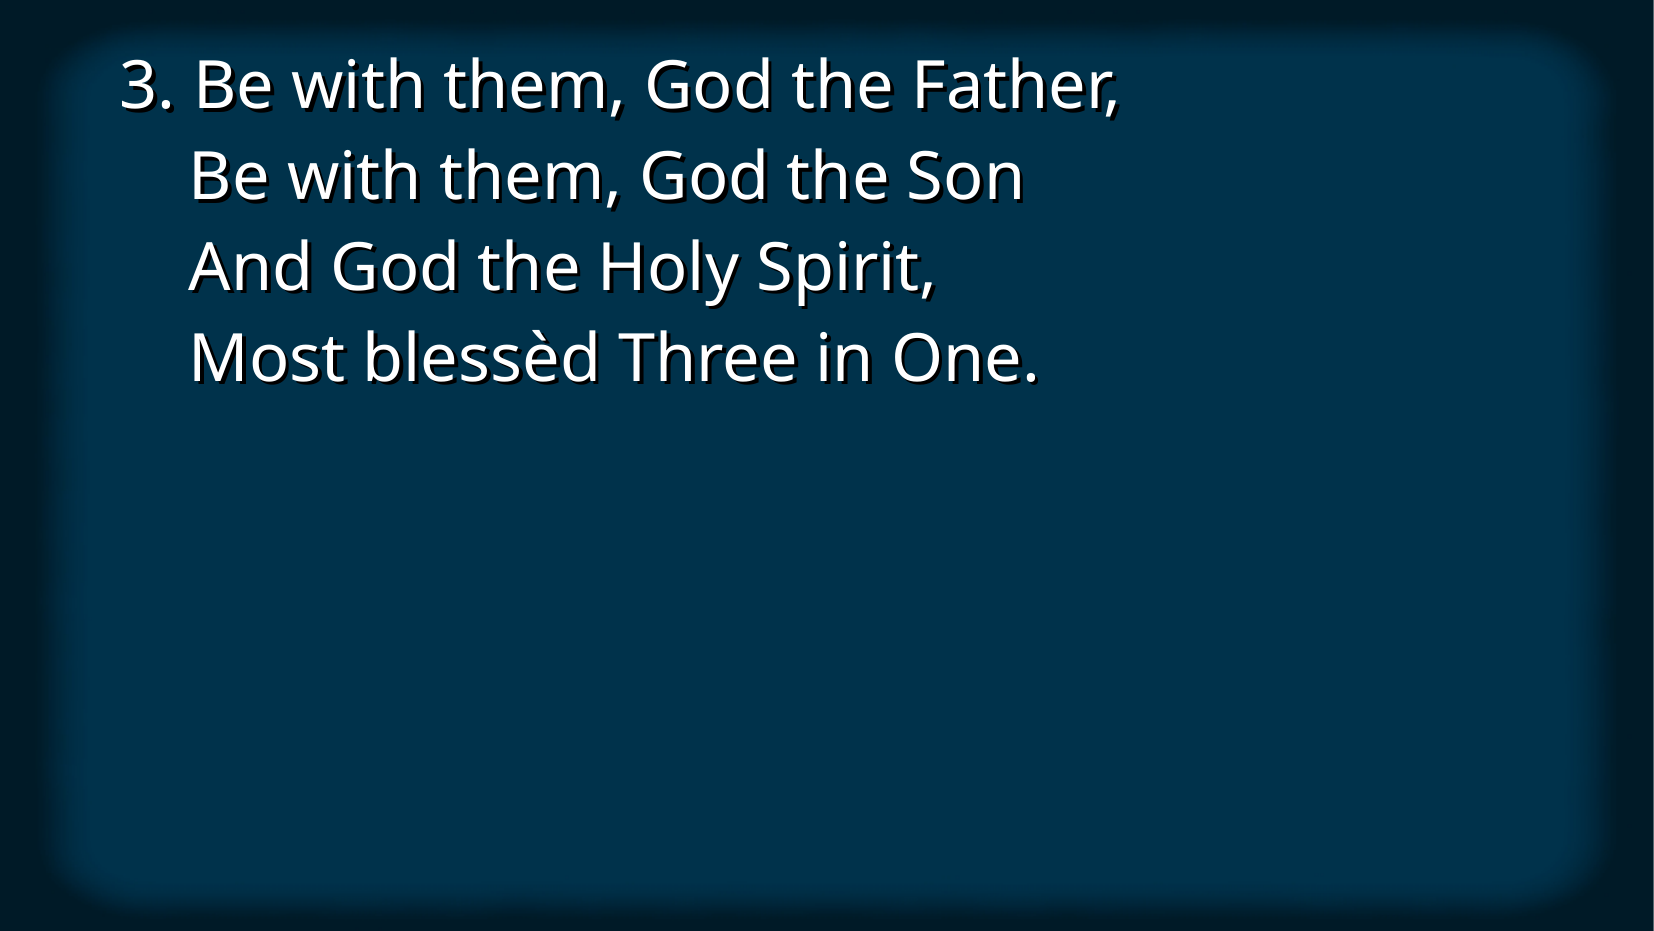

3. Be with them, God the Father,
 Be with them, God the Son
 And God the Holy Spirit,
 Most blessèd Three in One.